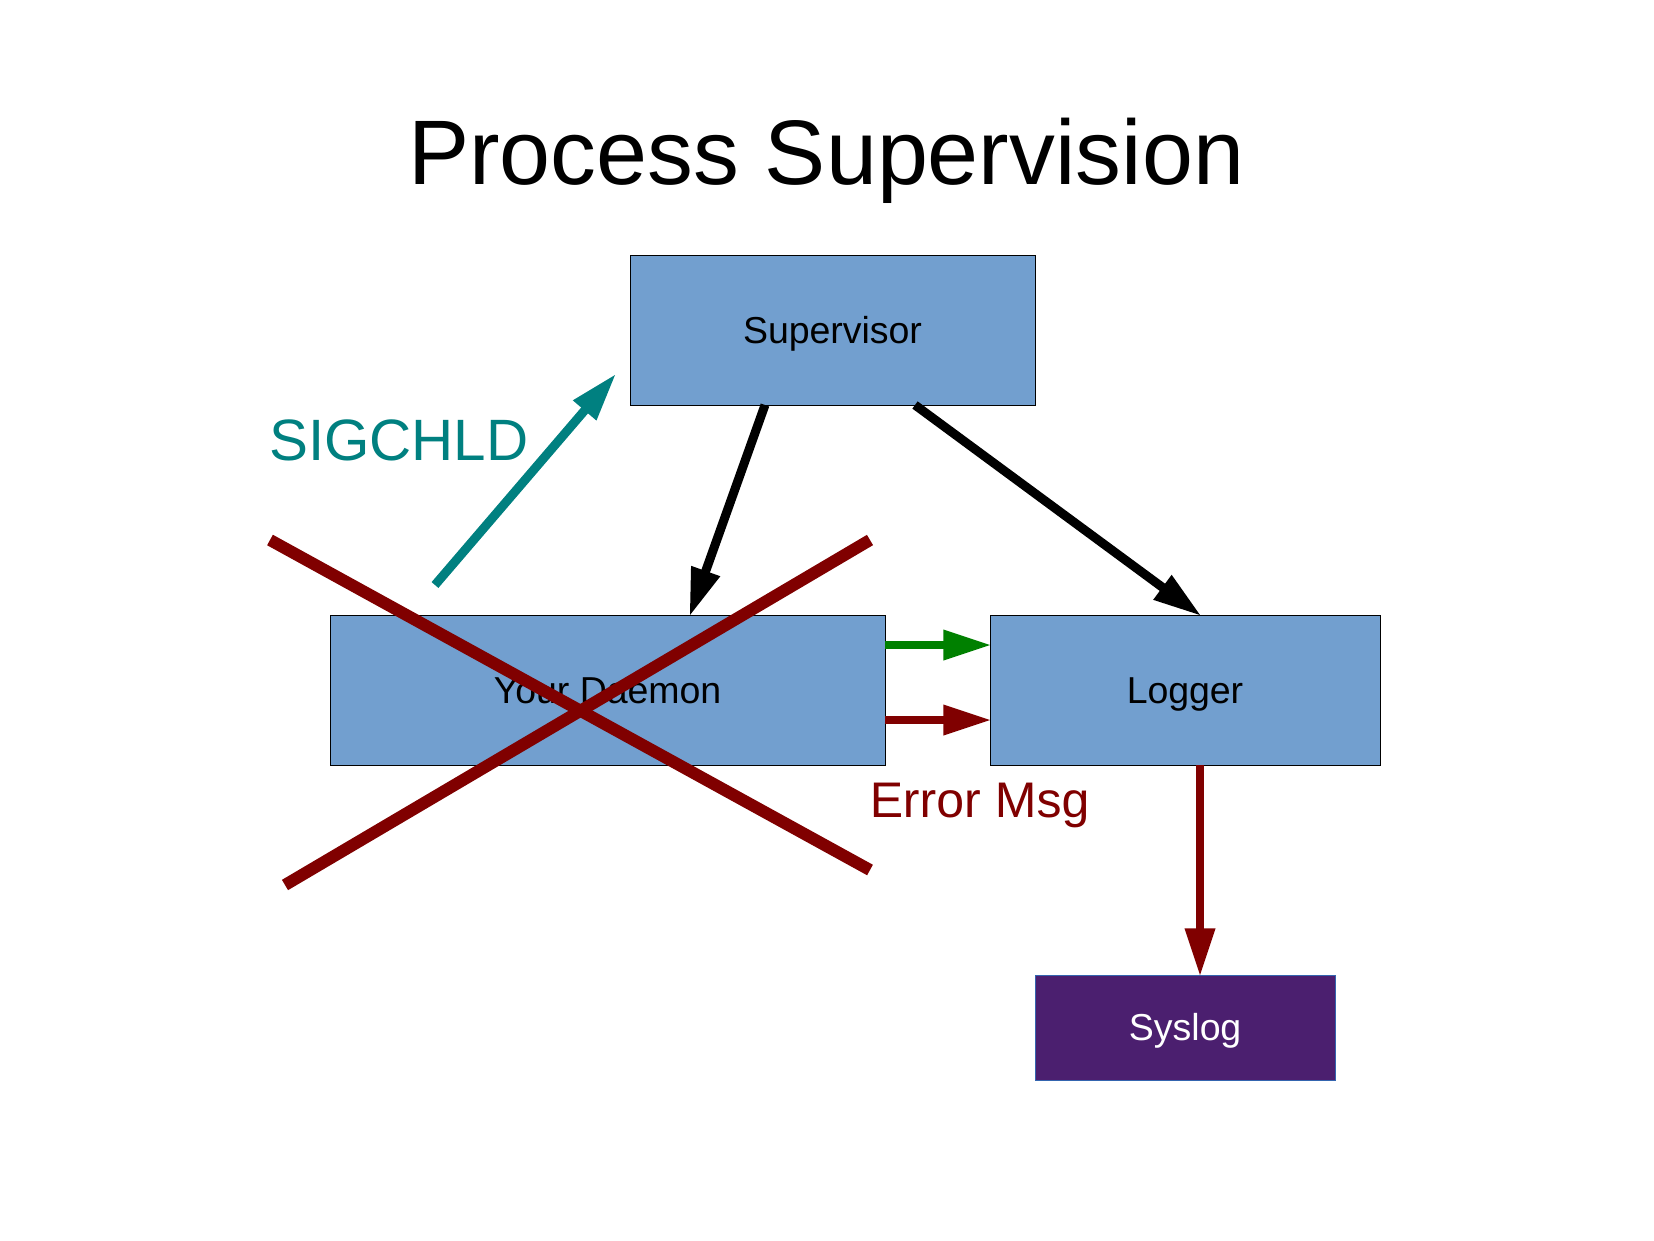

# Process Supervision
Supervisor
SIGCHLD
Your Daemon
Logger
Error Msg
Syslog